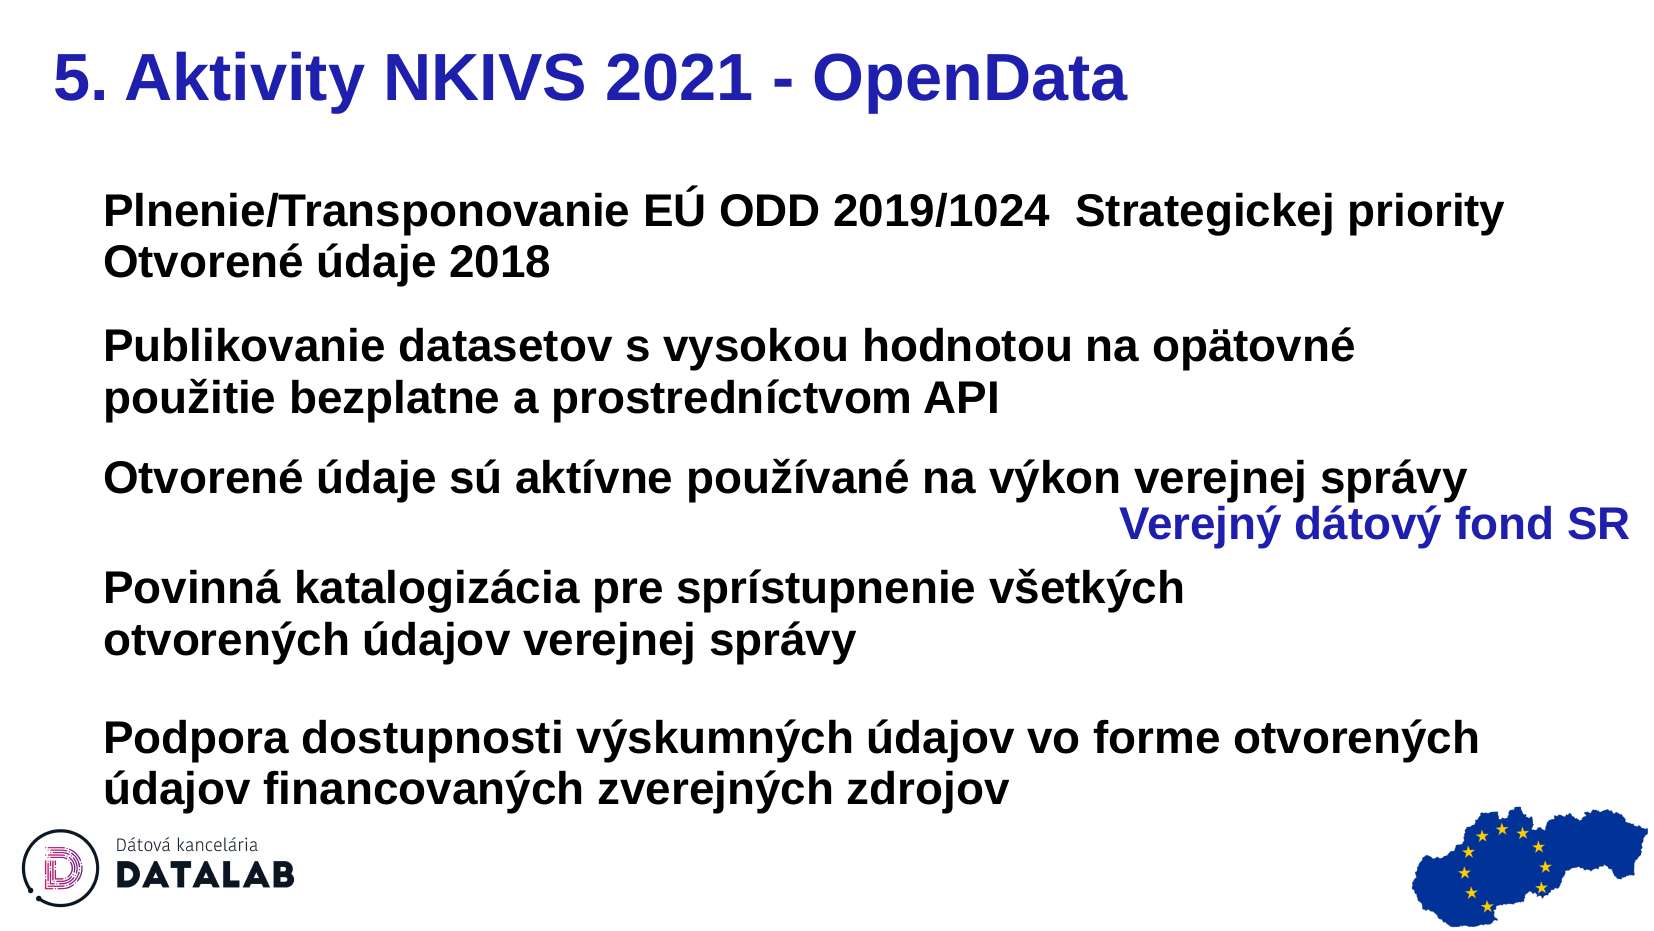

# 5. Aktivity NKIVS 2021 - OpenData
Plnenie/Transponovanie EÚ ODD 2019/1024 Strategickej priority Otvorené údaje 2018
Publikovanie datasetov s vysokou hodnotou na opätovné použitie bezplatne a prostredníctvom API
Otvorené údaje sú aktívne používané na výkon verejnej správy
Verejný dátový fond SR
Povinná katalogizácia pre sprístupnenie všetkých otvorených údajov verejnej správy
Podpora dostupnosti výskumných údajov vo forme otvorených údajov financovaných zverejných zdrojov